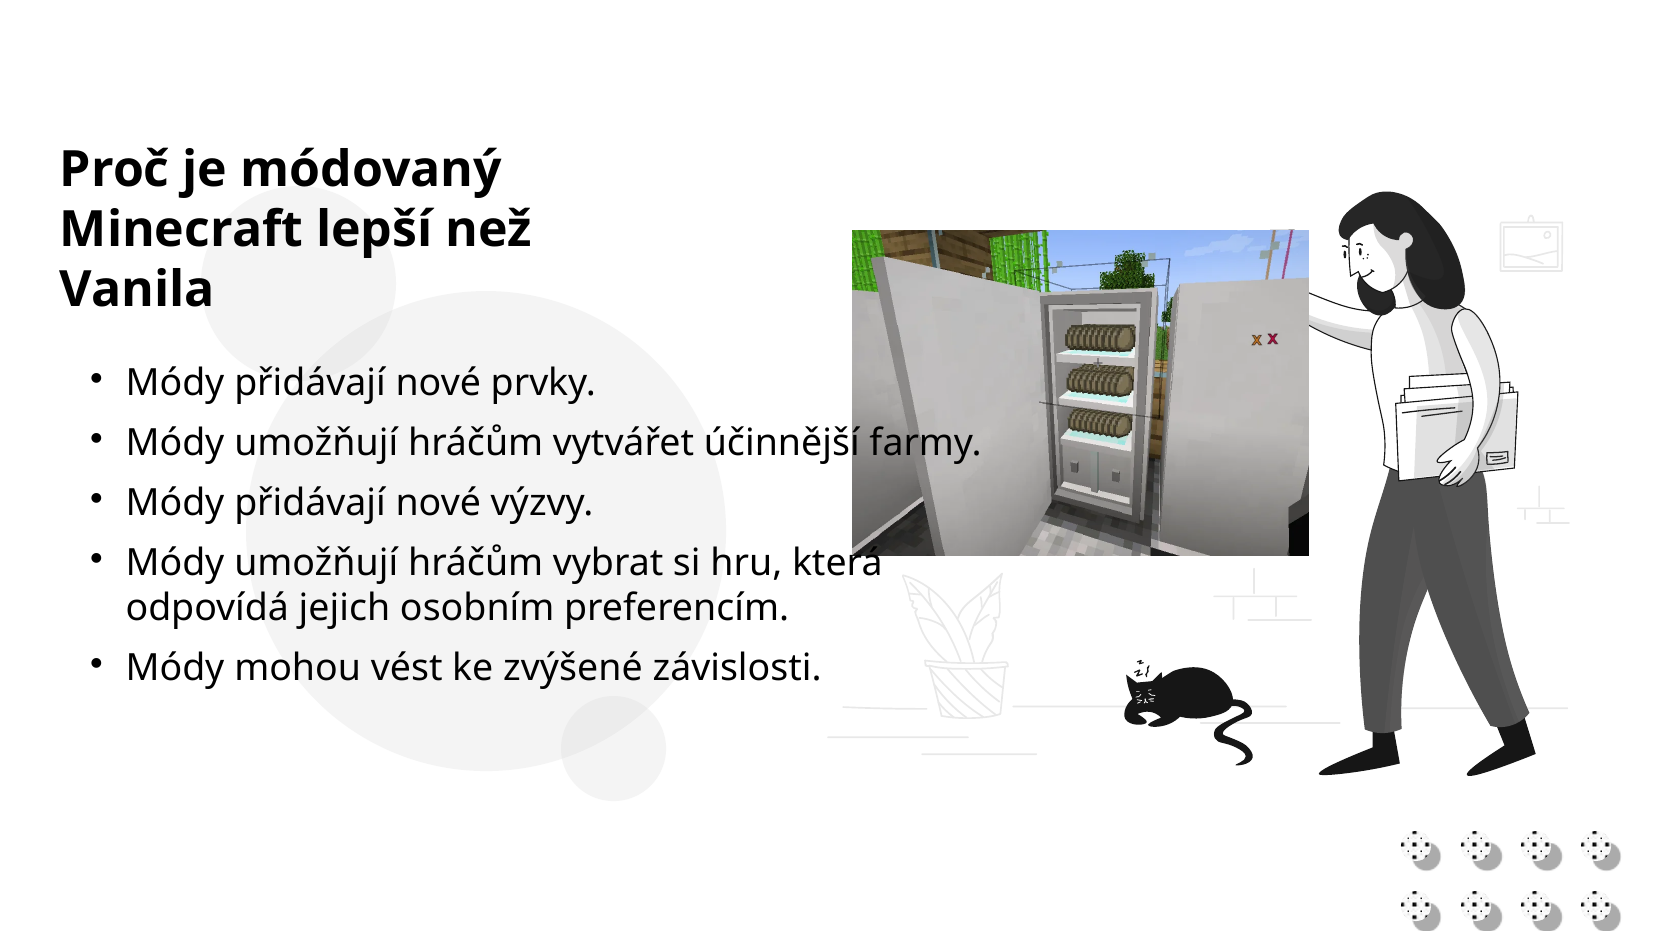

Proč je módovaný Minecraft lepší než Vanila
Módy přidávají nové prvky.
Módy umožňují hráčům vytvářet účinnější farmy.
Módy přidávají nové výzvy.
Módy umožňují hráčům vybrat si hru, která odpovídá jejich osobním preferencím.
Módy mohou vést ke zvýšené závislosti.